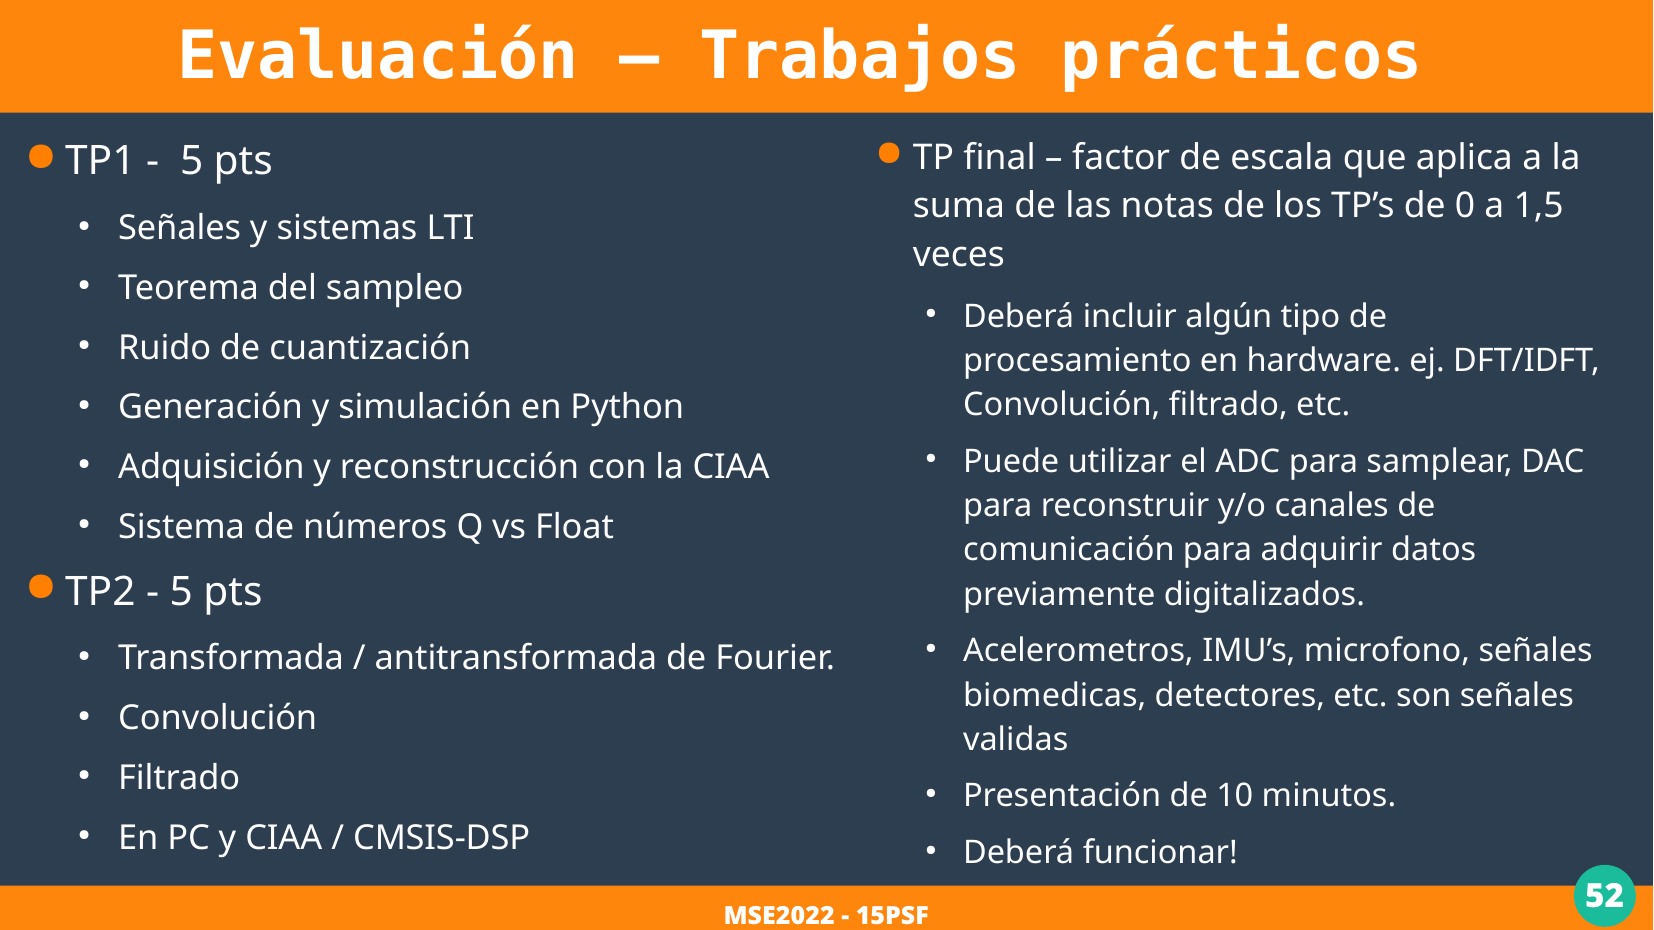

# Evaluación – Trabajos prácticos
TP1 - 5 pts
Señales y sistemas LTI
Teorema del sampleo
Ruido de cuantización
Generación y simulación en Python
Adquisición y reconstrucción con la CIAA
Sistema de números Q vs Float
TP2 - 5 pts
Transformada / antitransformada de Fourier.
Convolución
Filtrado
En PC y CIAA / CMSIS-DSP
TP ﬁnal – factor de escala que aplica a la suma de las notas de los TP’s de 0 a 1,5 veces
Deberá incluir algún tipo de procesamiento en hardware. ej. DFT/IDFT, Convolución, filtrado, etc.
Puede utilizar el ADC para samplear, DAC para reconstruir y/o canales de comunicación para adquirir datos previamente digitalizados.
Acelerometros, IMU’s, microfono, señales biomedicas, detectores, etc. son señales validas
Presentación de 10 minutos.
Deberá funcionar!
MSE2022 - 15PSF